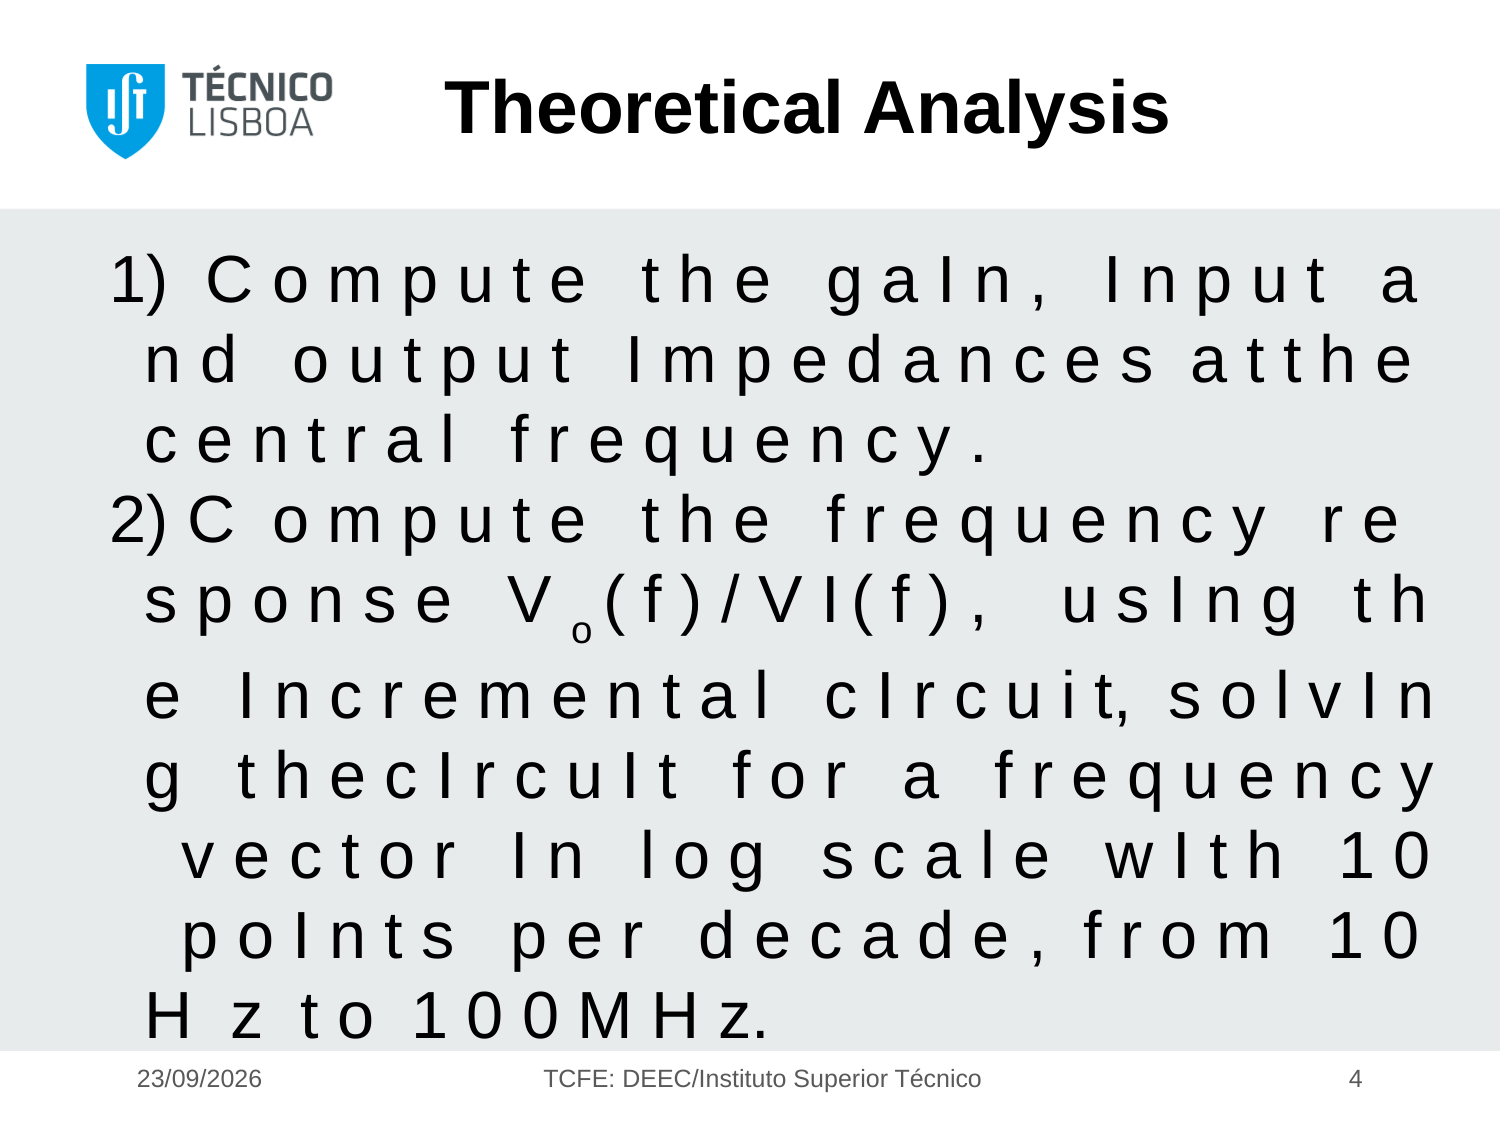

# Theoretical Analysis
 C o m p u t e t h e g a I n , I n p u t a n d o u t p u t I m p e d a n c e s a t t h e c e n t r a l f r e q u e n c y .
 C o m p u t e t h e f r e q u e n c y r e s p o n s e V o ( f ) / V I ( f ) , u s I n g t h e I n c r e m e n t a l c I r c u i t, s o l v I n g t h e c I r c u I t f o r a f r e q u e n c y v e c t o r I n l o g s c a l e w I t h 1 0 p o I n t s p e r d e c a d e , f r o m 1 0 H z t o 1 0 0 M H z.
bla
4